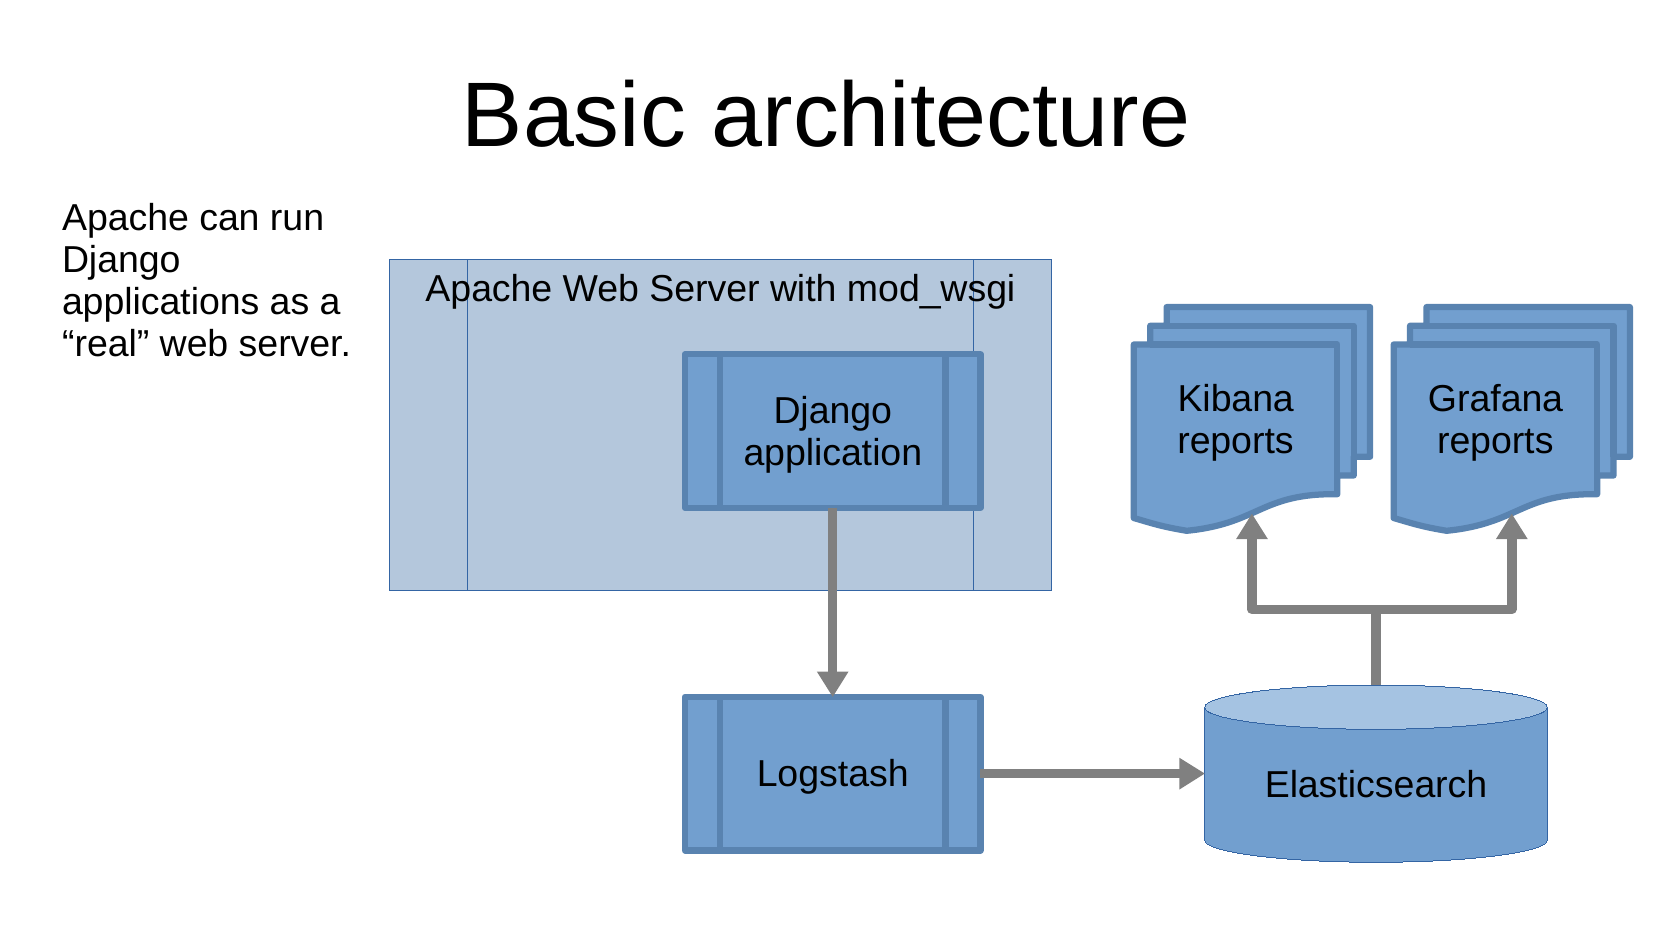

# Basic architecture
Apache can run Django applications as a “real” web server.
Apache Web Server with mod_wsgi
Kibana
reports
Grafana
reports
Django
application
Elasticsearch
Logstash